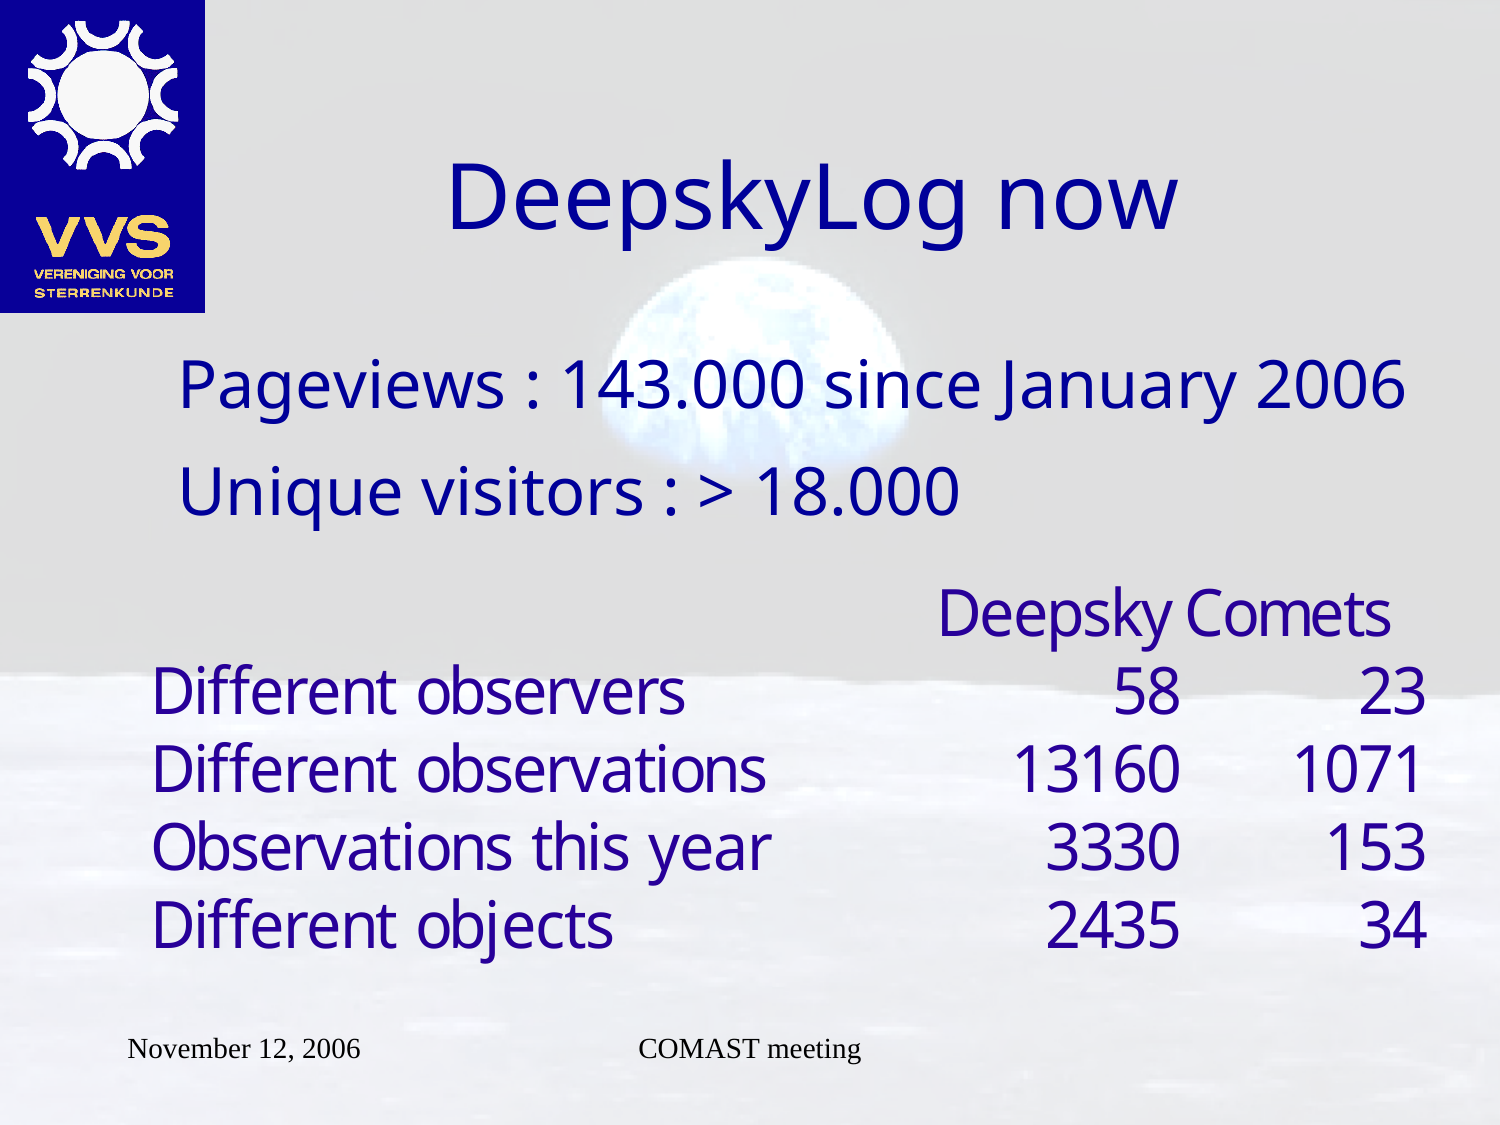

# DeepskyLog now
Pageviews : 143.000 since January 2006
Unique visitors : > 18.000
November 12, 2006
COMAST meeting